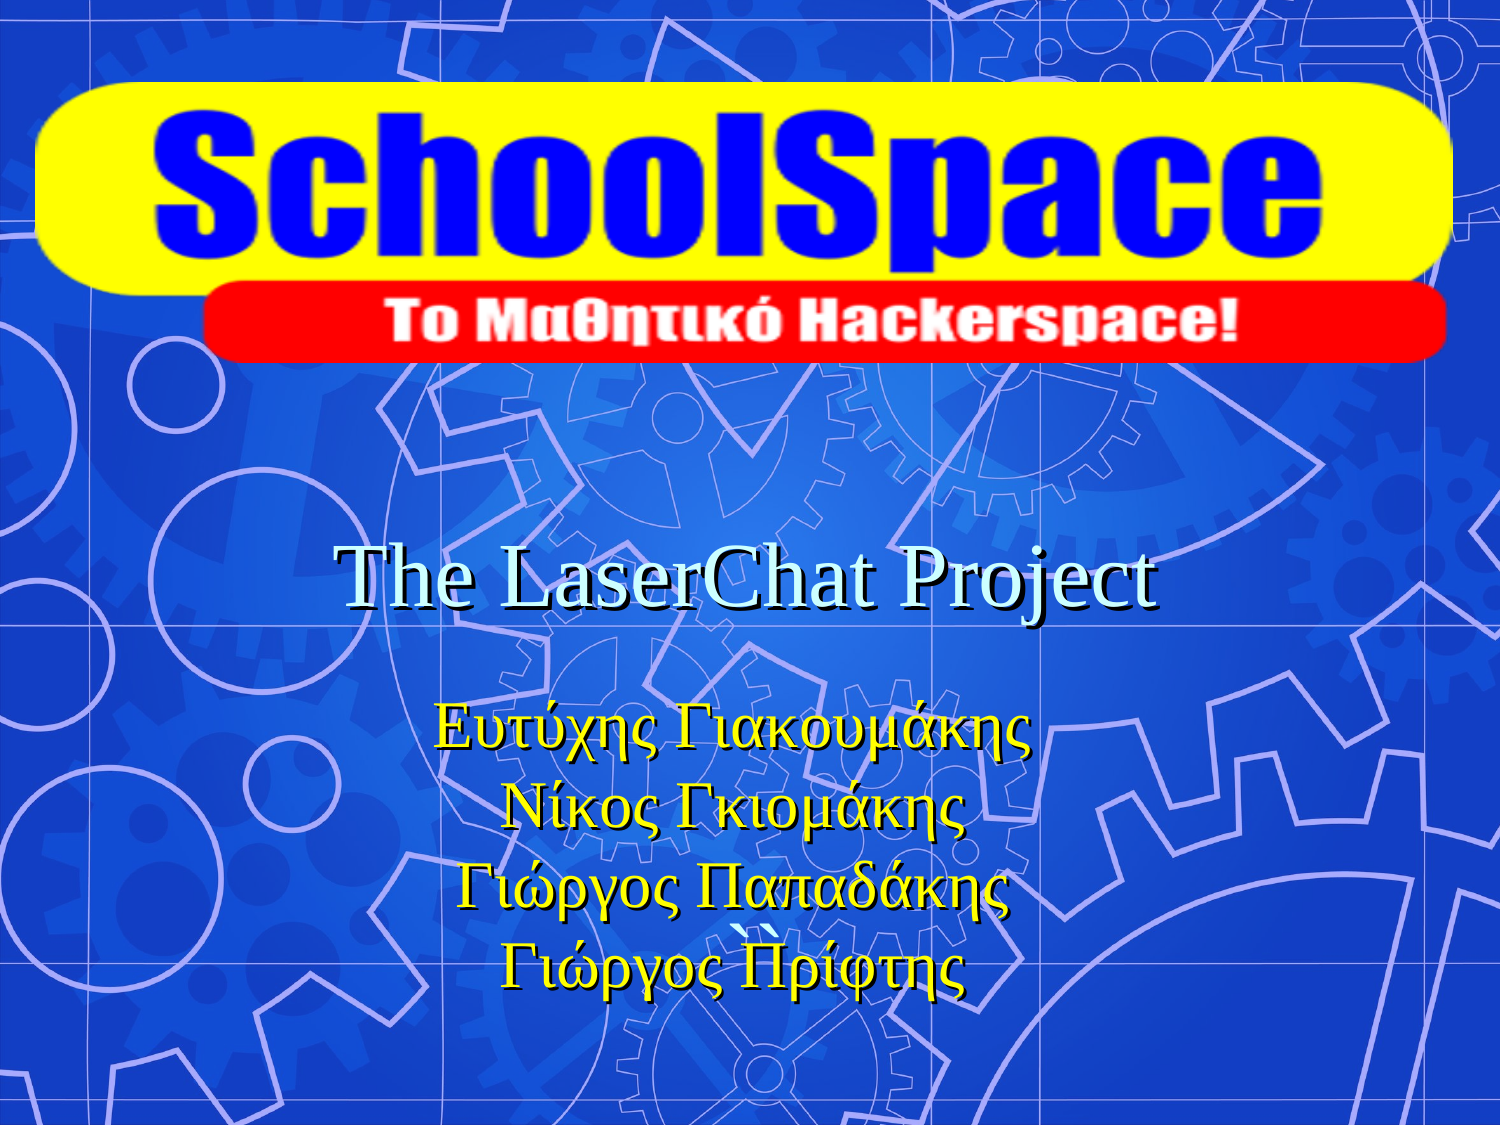

The LaserChat Project
Ευτύχης Γιακουμάκης
Νίκος Γκιομάκης
Γιώργος Παπαδάκης
Γιώργος Πρίφτης
# ``